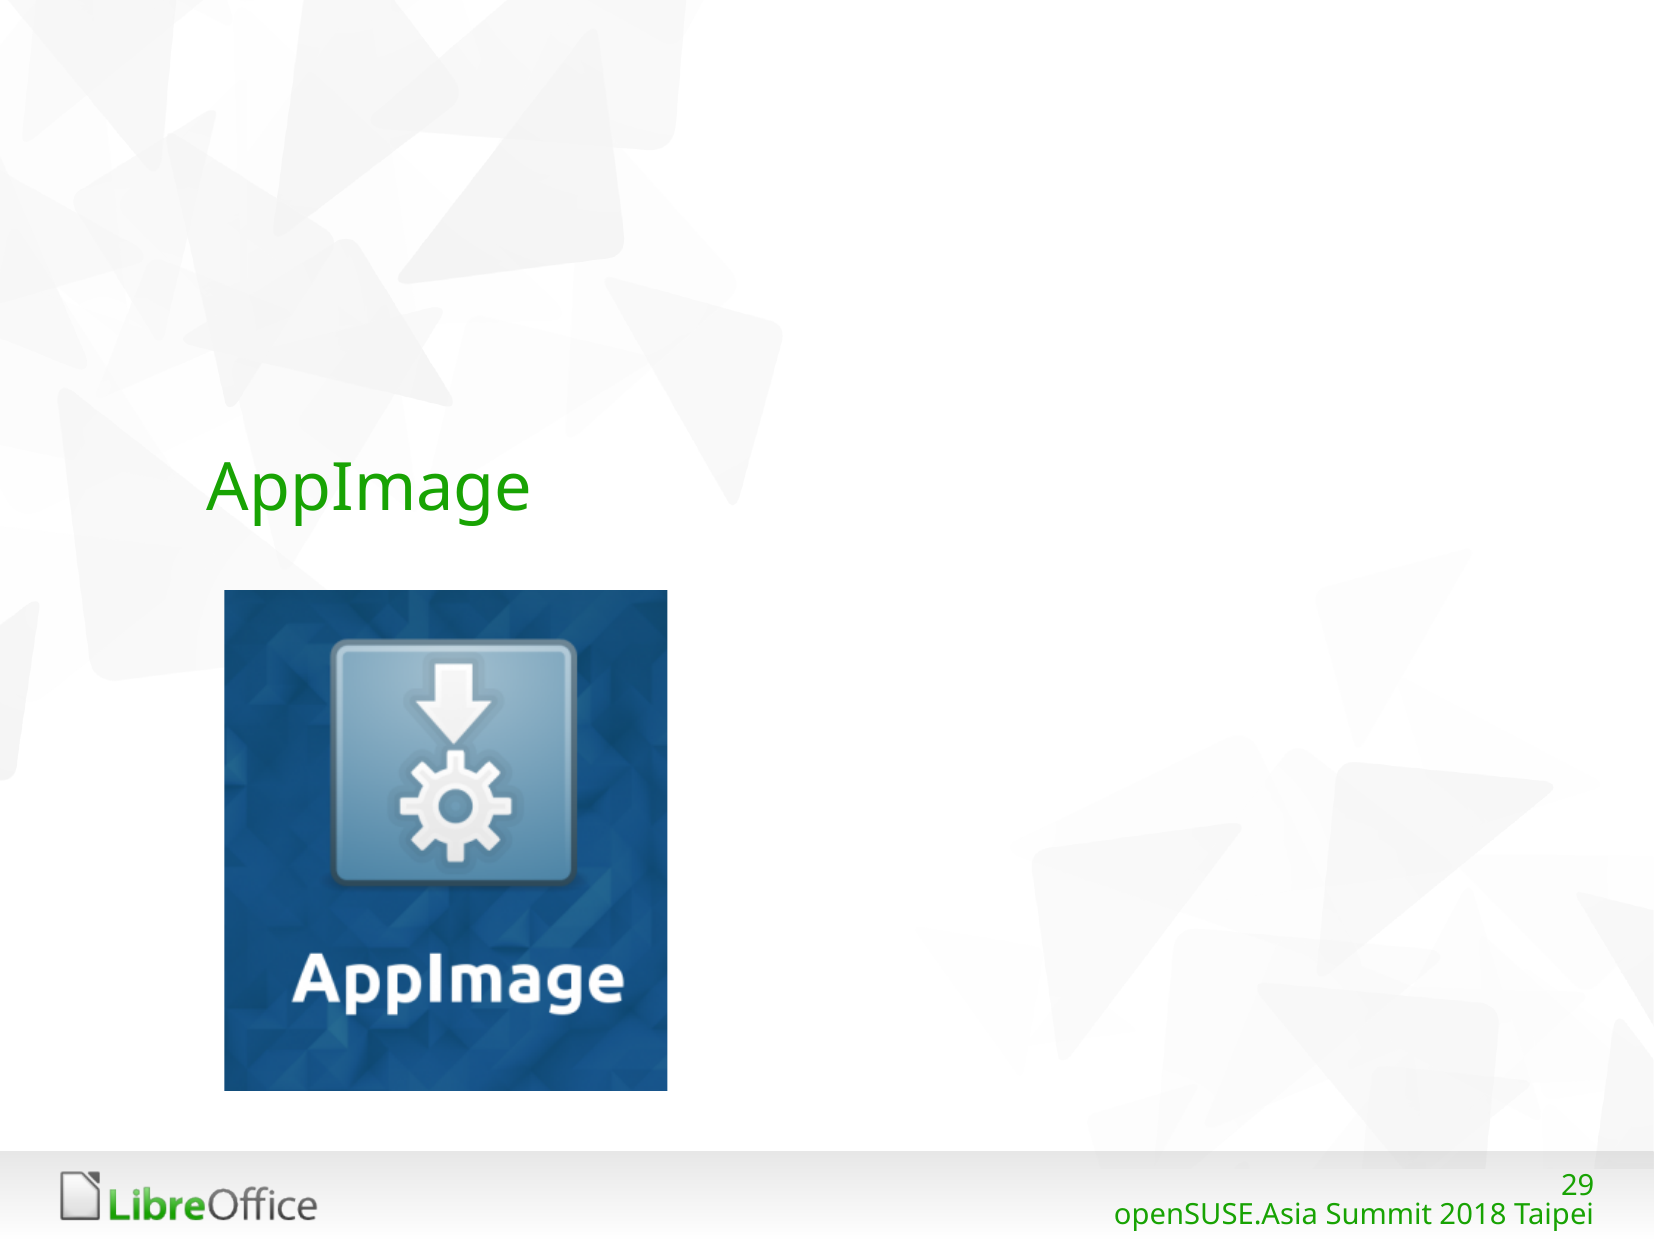

# AppImage
29
openSUSE.Asia Summit 2018 Taipei